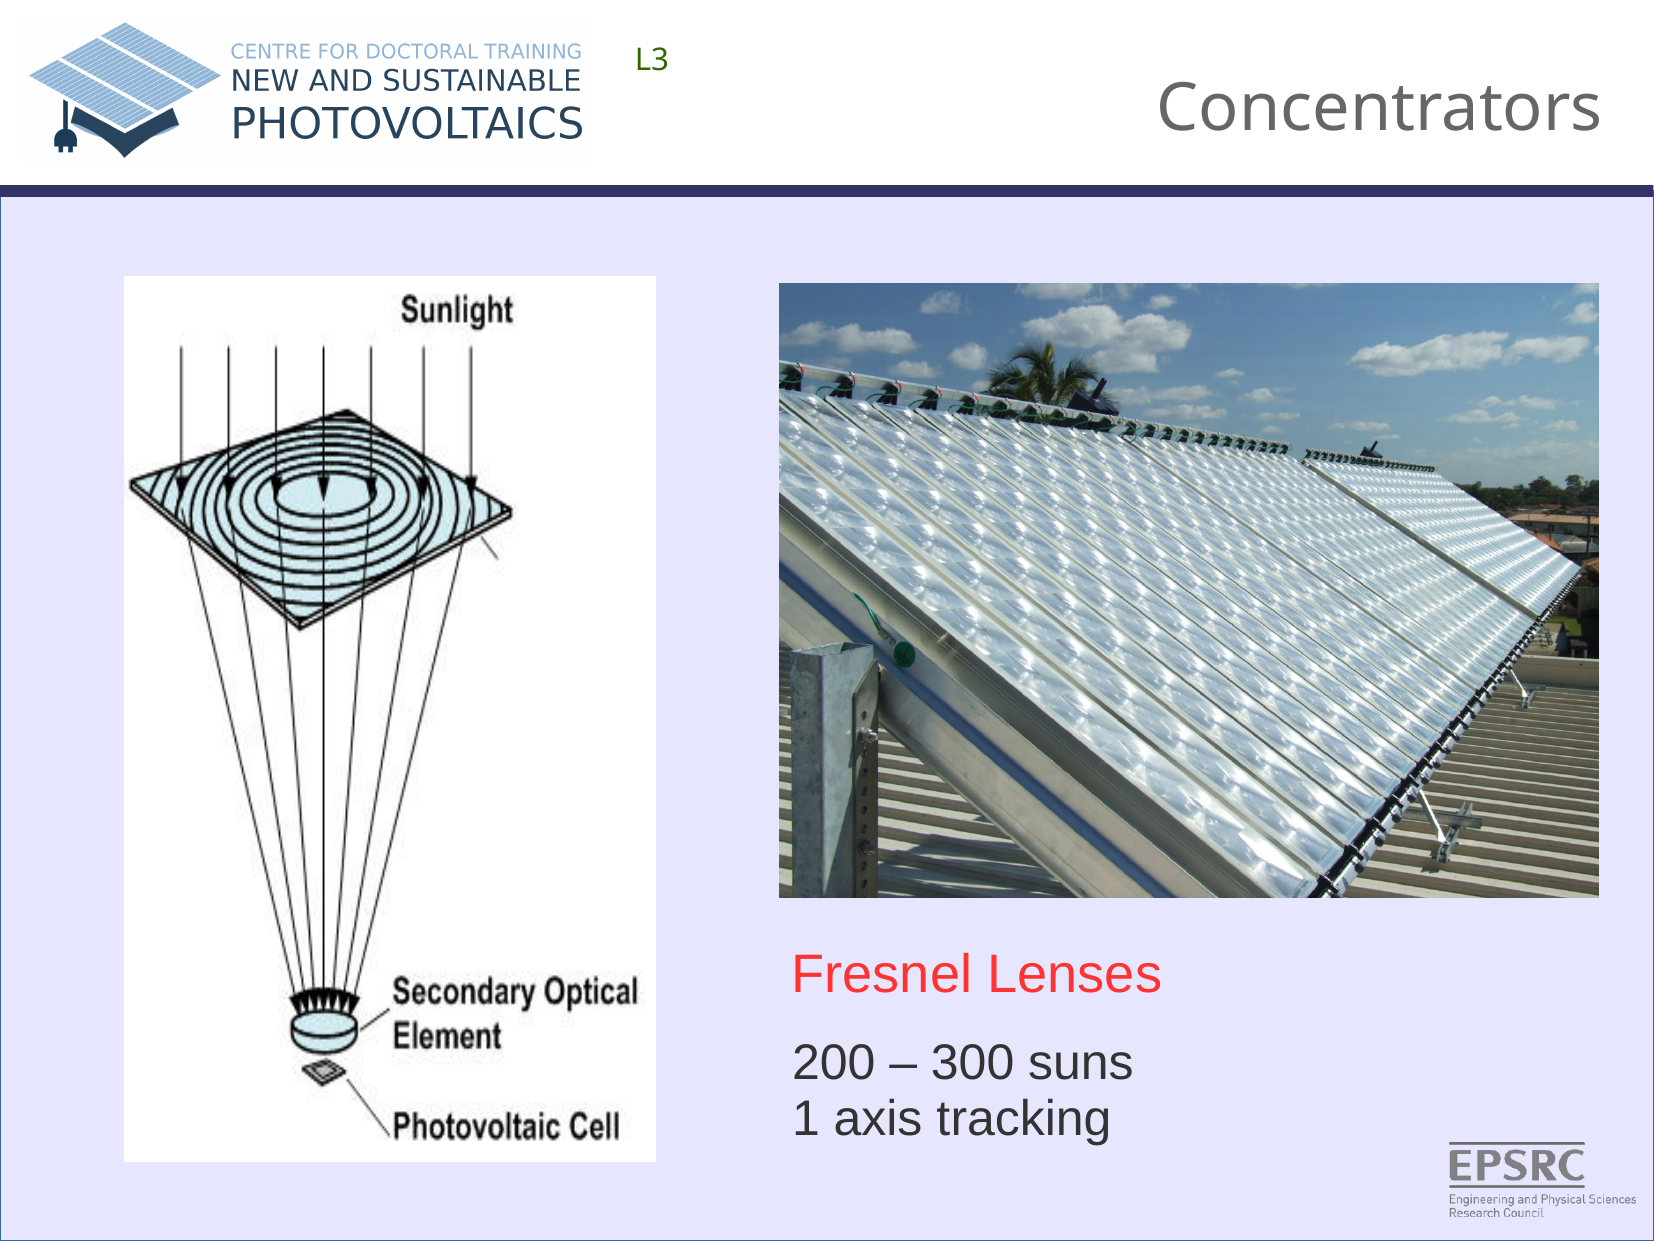

L3
Concentrators
Fresnel Lenses
200 – 300 suns
1 axis tracking